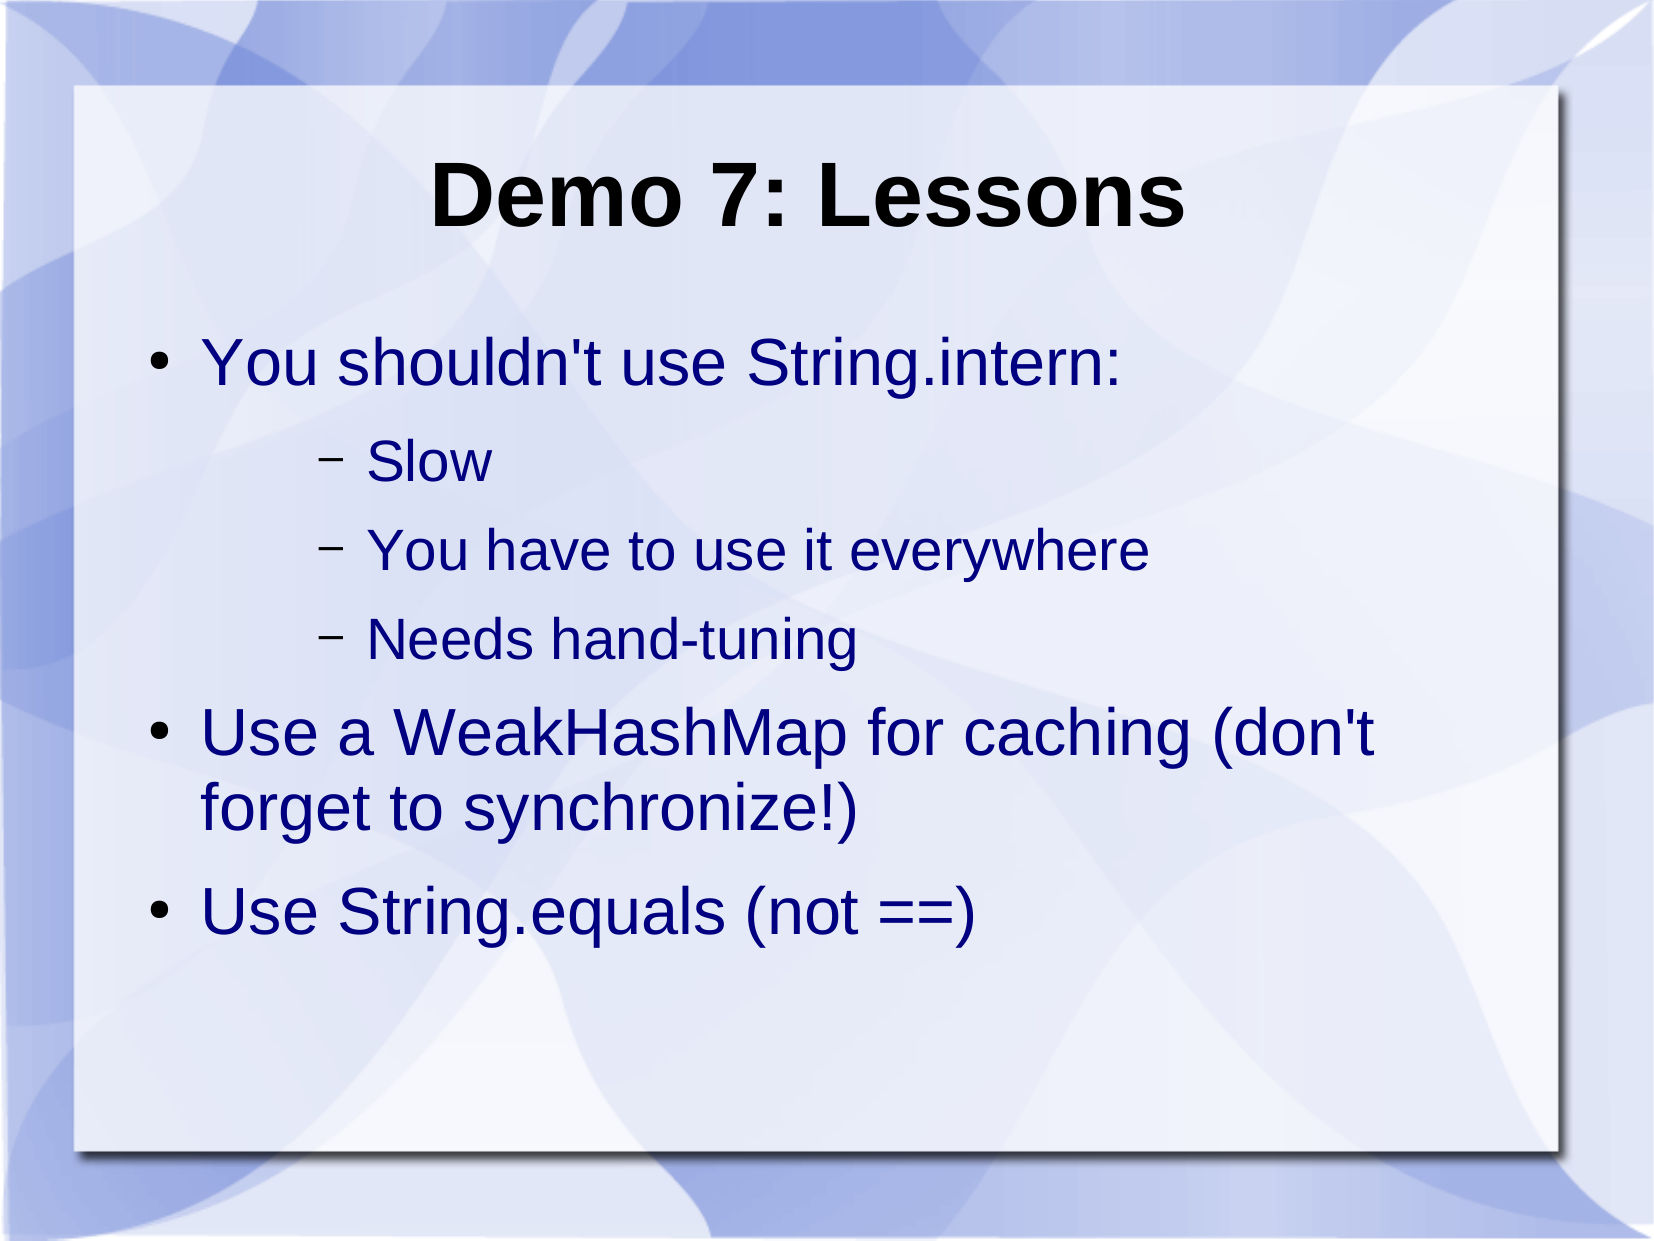

# Demo 7: Lessons
You shouldn't use String.intern:
Slow
You have to use it everywhere
Needs hand-tuning
Use a WeakHashMap for caching (don't forget to synchronize!)
Use String.equals (not ==)